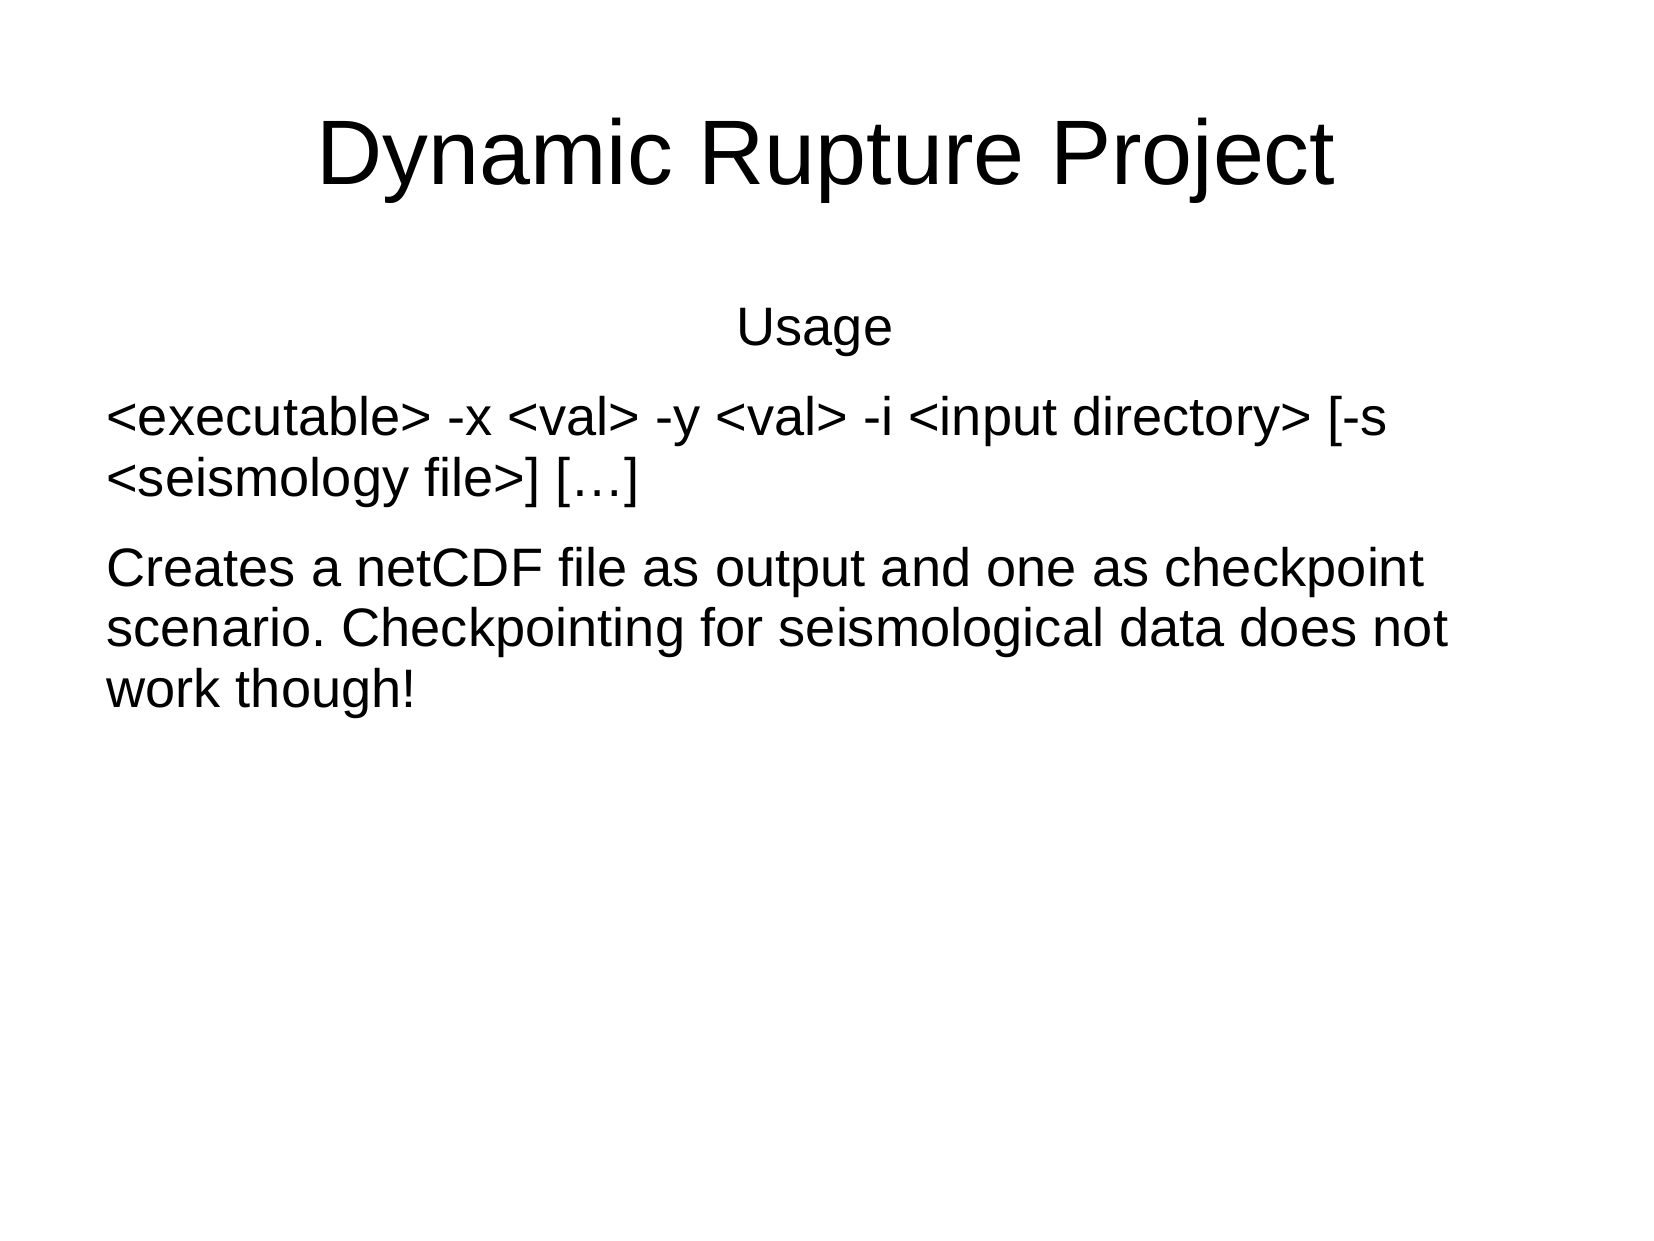

Dynamic Rupture Project
# Usage
<executable> -x <val> -y <val> -i <input directory> [-s <seismology file>] […]
Creates a netCDF file as output and one as checkpoint scenario. Checkpointing for seismological data does not work though!